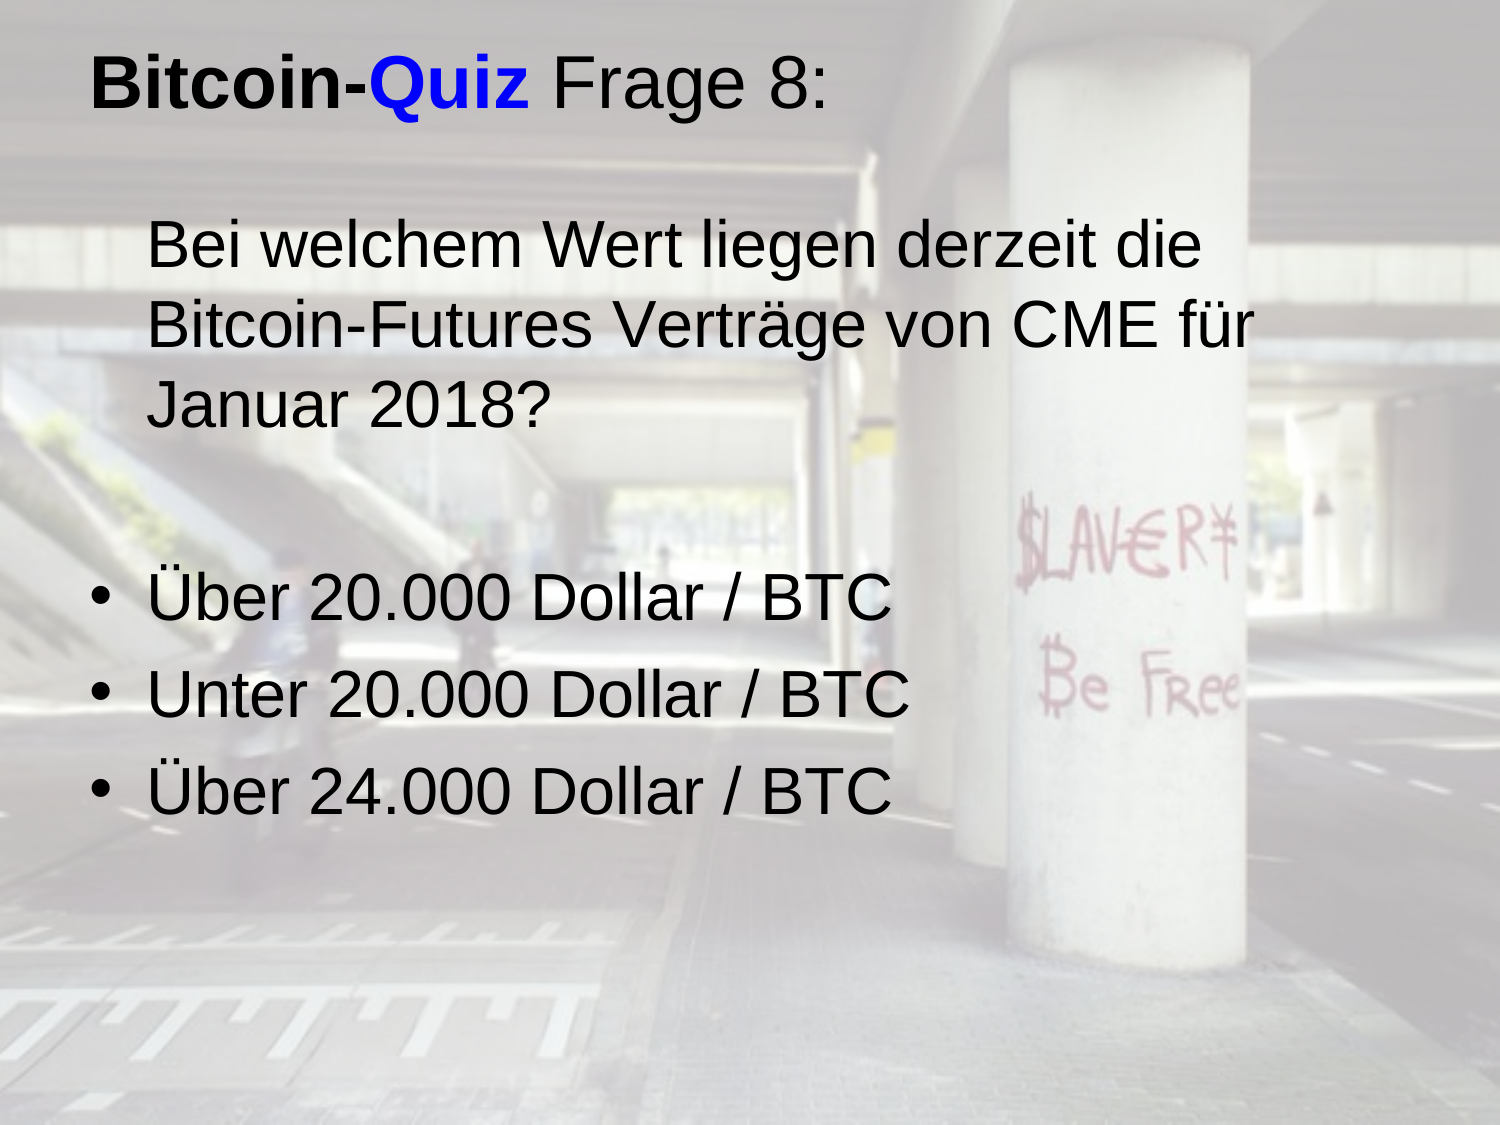

# Bitcoin-Quiz Frage 8:
Bei welchem Wert liegen derzeit die Bitcoin-Futures Verträge von CME für Januar 2018?
Über 20.000 Dollar / BTC
Unter 20.000 Dollar / BTC
Über 24.000 Dollar / BTC